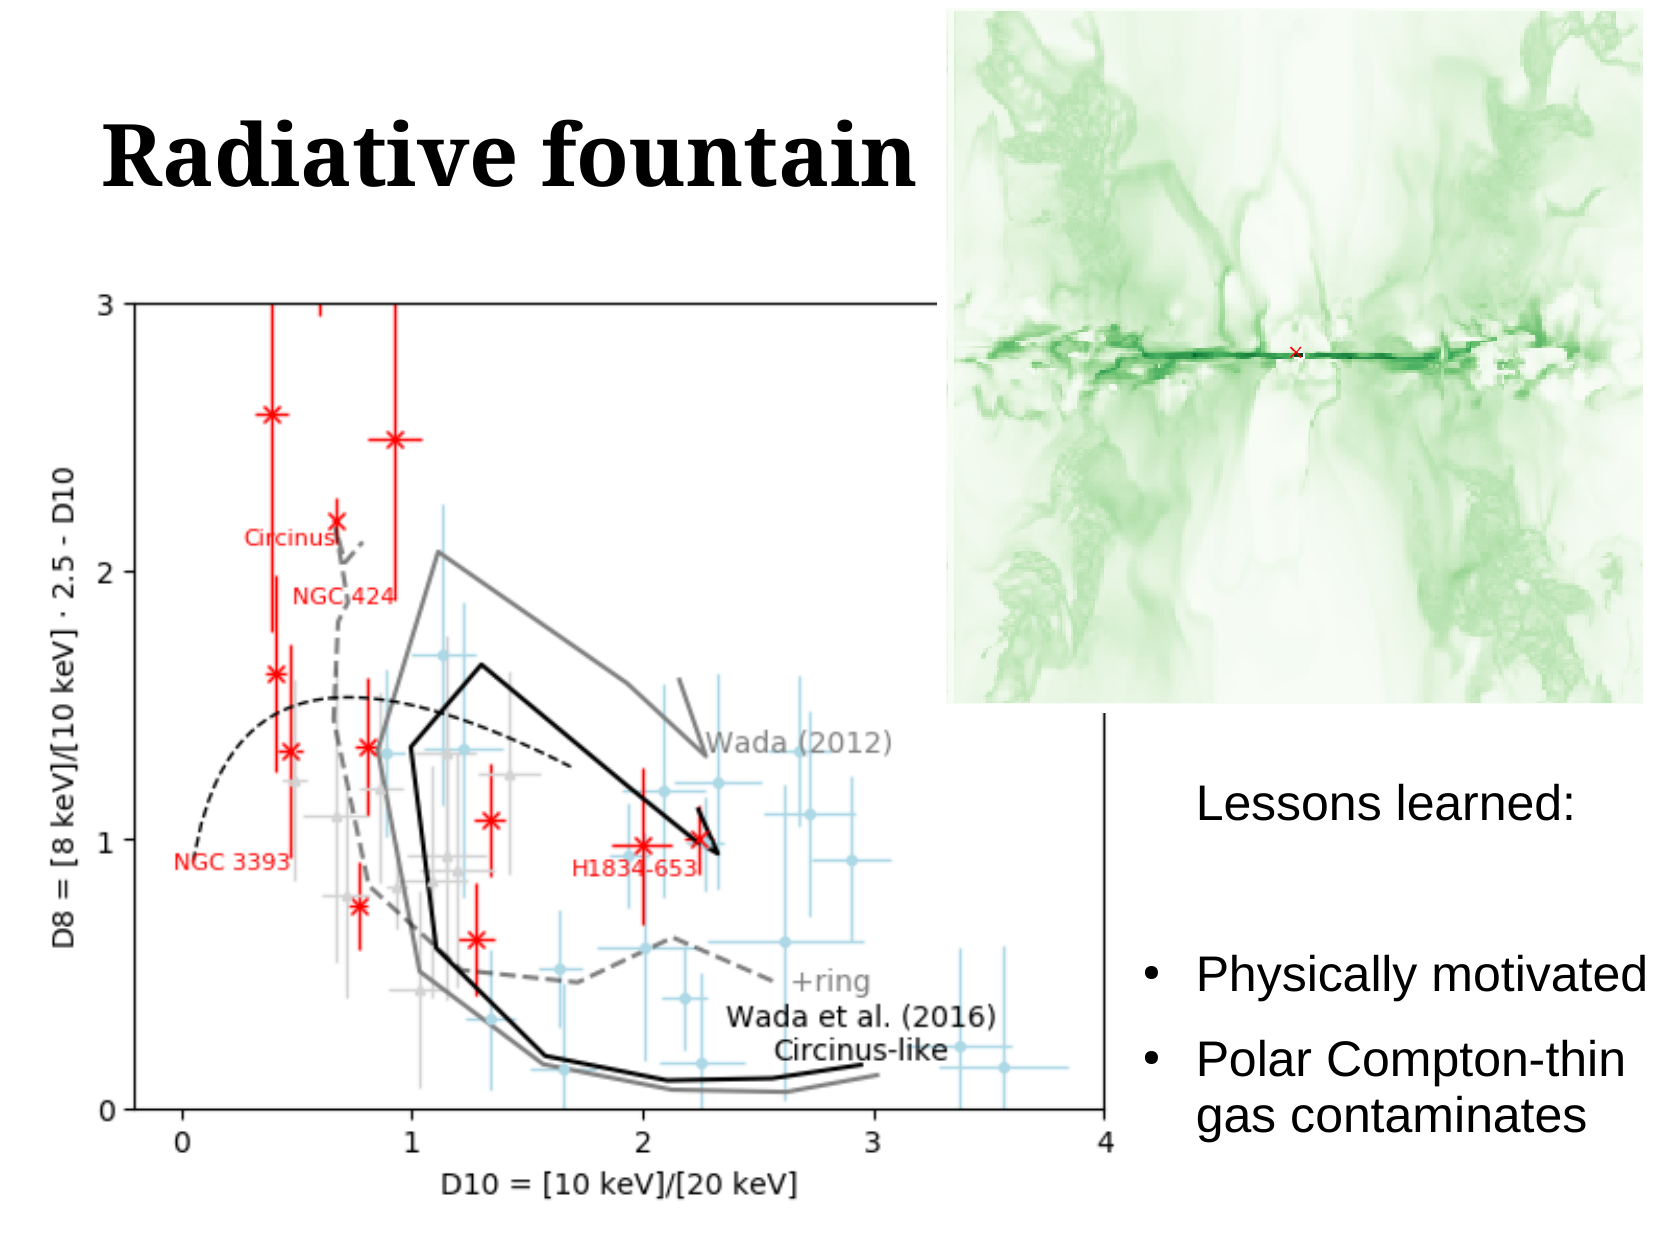

# Radiative fountain
Lessons learned:
Physically motivated
Polar Compton-thin gas contaminates